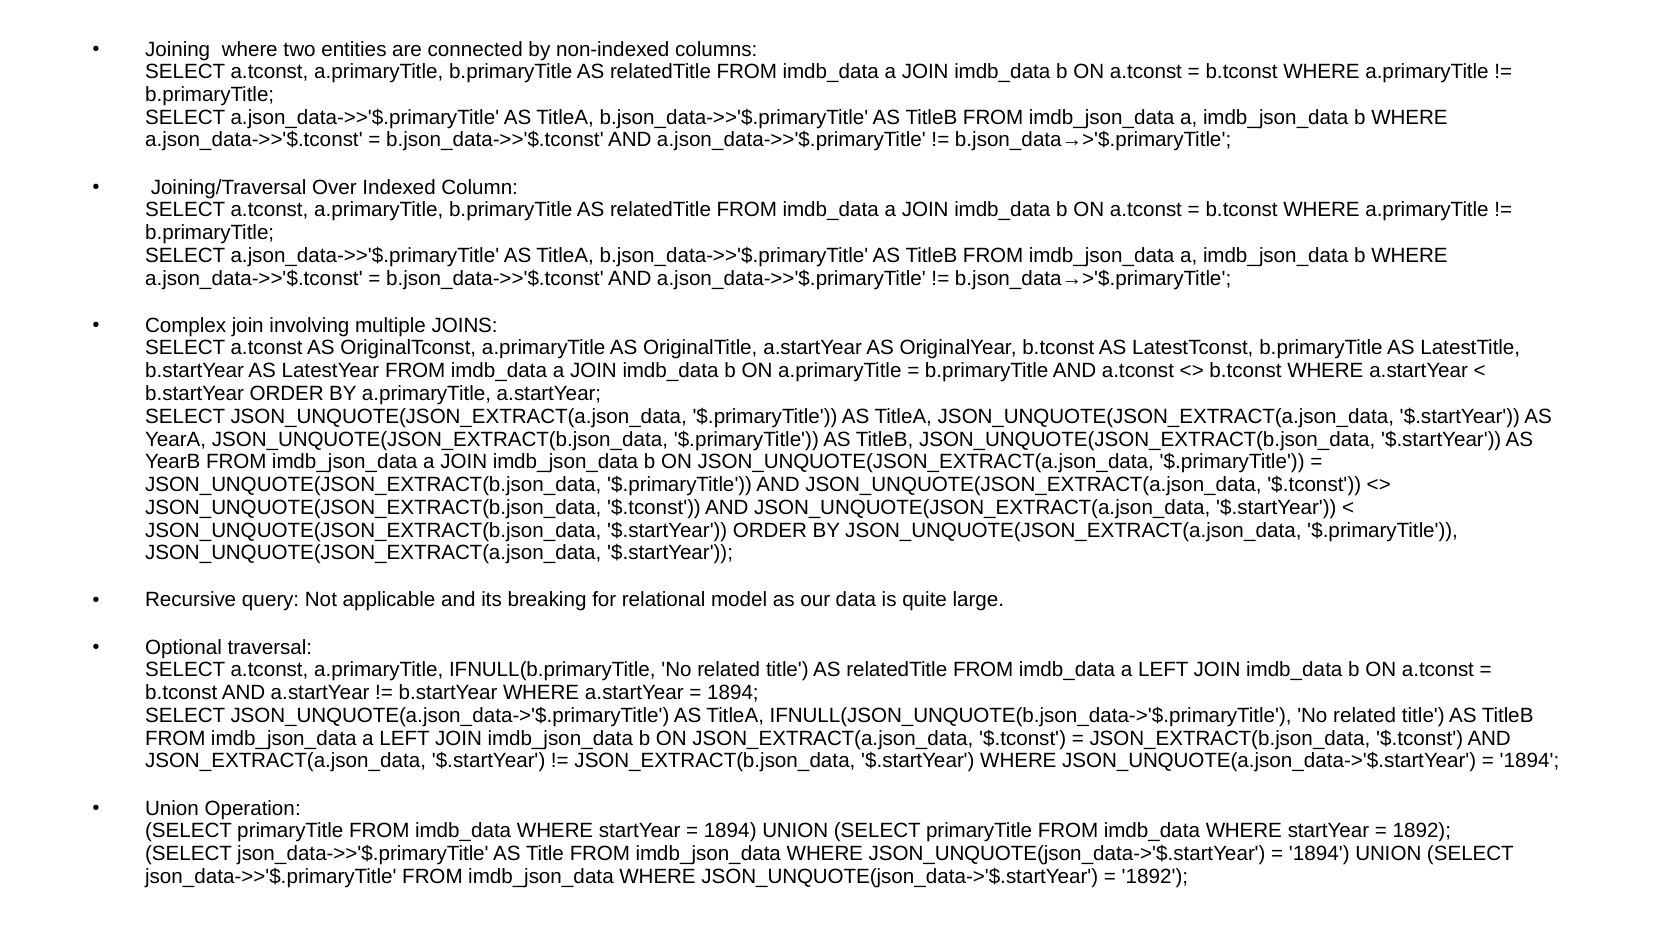

# Joining where two entities are connected by non-indexed columns: SELECT a.tconst, a.primaryTitle, b.primaryTitle AS relatedTitle FROM imdb_data a JOIN imdb_data b ON a.tconst = b.tconst WHERE a.primaryTitle != b.primaryTitle; SELECT a.json_data->>'$.primaryTitle' AS TitleA, b.json_data->>'$.primaryTitle' AS TitleB FROM imdb_json_data a, imdb_json_data b WHERE a.json_data->>'$.tconst' = b.json_data->>'$.tconst' AND a.json_data->>'$.primaryTitle' != b.json_data→>'$.primaryTitle';
 Joining/Traversal Over Indexed Column:
SELECT a.tconst, a.primaryTitle, b.primaryTitle AS relatedTitle FROM imdb_data a JOIN imdb_data b ON a.tconst = b.tconst WHERE a.primaryTitle != b.primaryTitle;
SELECT a.json_data->>'$.primaryTitle' AS TitleA, b.json_data->>'$.primaryTitle' AS TitleB FROM imdb_json_data a, imdb_json_data b WHERE a.json_data->>'$.tconst' = b.json_data->>'$.tconst' AND a.json_data->>'$.primaryTitle' != b.json_data→>'$.primaryTitle';
Complex join involving multiple JOINS:
SELECT a.tconst AS OriginalTconst, a.primaryTitle AS OriginalTitle, a.startYear AS OriginalYear, b.tconst AS LatestTconst, b.primaryTitle AS LatestTitle, b.startYear AS LatestYear FROM imdb_data a JOIN imdb_data b ON a.primaryTitle = b.primaryTitle AND a.tconst <> b.tconst WHERE a.startYear < b.startYear ORDER BY a.primaryTitle, a.startYear;
SELECT JSON_UNQUOTE(JSON_EXTRACT(a.json_data, '$.primaryTitle')) AS TitleA, JSON_UNQUOTE(JSON_EXTRACT(a.json_data, '$.startYear')) AS YearA, JSON_UNQUOTE(JSON_EXTRACT(b.json_data, '$.primaryTitle')) AS TitleB, JSON_UNQUOTE(JSON_EXTRACT(b.json_data, '$.startYear')) AS YearB FROM imdb_json_data a JOIN imdb_json_data b ON JSON_UNQUOTE(JSON_EXTRACT(a.json_data, '$.primaryTitle')) = JSON_UNQUOTE(JSON_EXTRACT(b.json_data, '$.primaryTitle')) AND JSON_UNQUOTE(JSON_EXTRACT(a.json_data, '$.tconst')) <> JSON_UNQUOTE(JSON_EXTRACT(b.json_data, '$.tconst')) AND JSON_UNQUOTE(JSON_EXTRACT(a.json_data, '$.startYear')) < JSON_UNQUOTE(JSON_EXTRACT(b.json_data, '$.startYear')) ORDER BY JSON_UNQUOTE(JSON_EXTRACT(a.json_data, '$.primaryTitle')), JSON_UNQUOTE(JSON_EXTRACT(a.json_data, '$.startYear'));
Recursive query: Not applicable and its breaking for relational model as our data is quite large.
Optional traversal:
SELECT a.tconst, a.primaryTitle, IFNULL(b.primaryTitle, 'No related title') AS relatedTitle FROM imdb_data a LEFT JOIN imdb_data b ON a.tconst = b.tconst AND a.startYear != b.startYear WHERE a.startYear = 1894;
SELECT JSON_UNQUOTE(a.json_data->'$.primaryTitle') AS TitleA, IFNULL(JSON_UNQUOTE(b.json_data->'$.primaryTitle'), 'No related title') AS TitleB FROM imdb_json_data a LEFT JOIN imdb_json_data b ON JSON_EXTRACT(a.json_data, '$.tconst') = JSON_EXTRACT(b.json_data, '$.tconst') AND JSON_EXTRACT(a.json_data, '$.startYear') != JSON_EXTRACT(b.json_data, '$.startYear') WHERE JSON_UNQUOTE(a.json_data->'$.startYear') = '1894';
Union Operation:
(SELECT primaryTitle FROM imdb_data WHERE startYear = 1894) UNION (SELECT primaryTitle FROM imdb_data WHERE startYear = 1892);
(SELECT json_data->>'$.primaryTitle' AS Title FROM imdb_json_data WHERE JSON_UNQUOTE(json_data->'$.startYear') = '1894') UNION (SELECT json_data->>'$.primaryTitle' FROM imdb_json_data WHERE JSON_UNQUOTE(json_data->'$.startYear') = '1892');